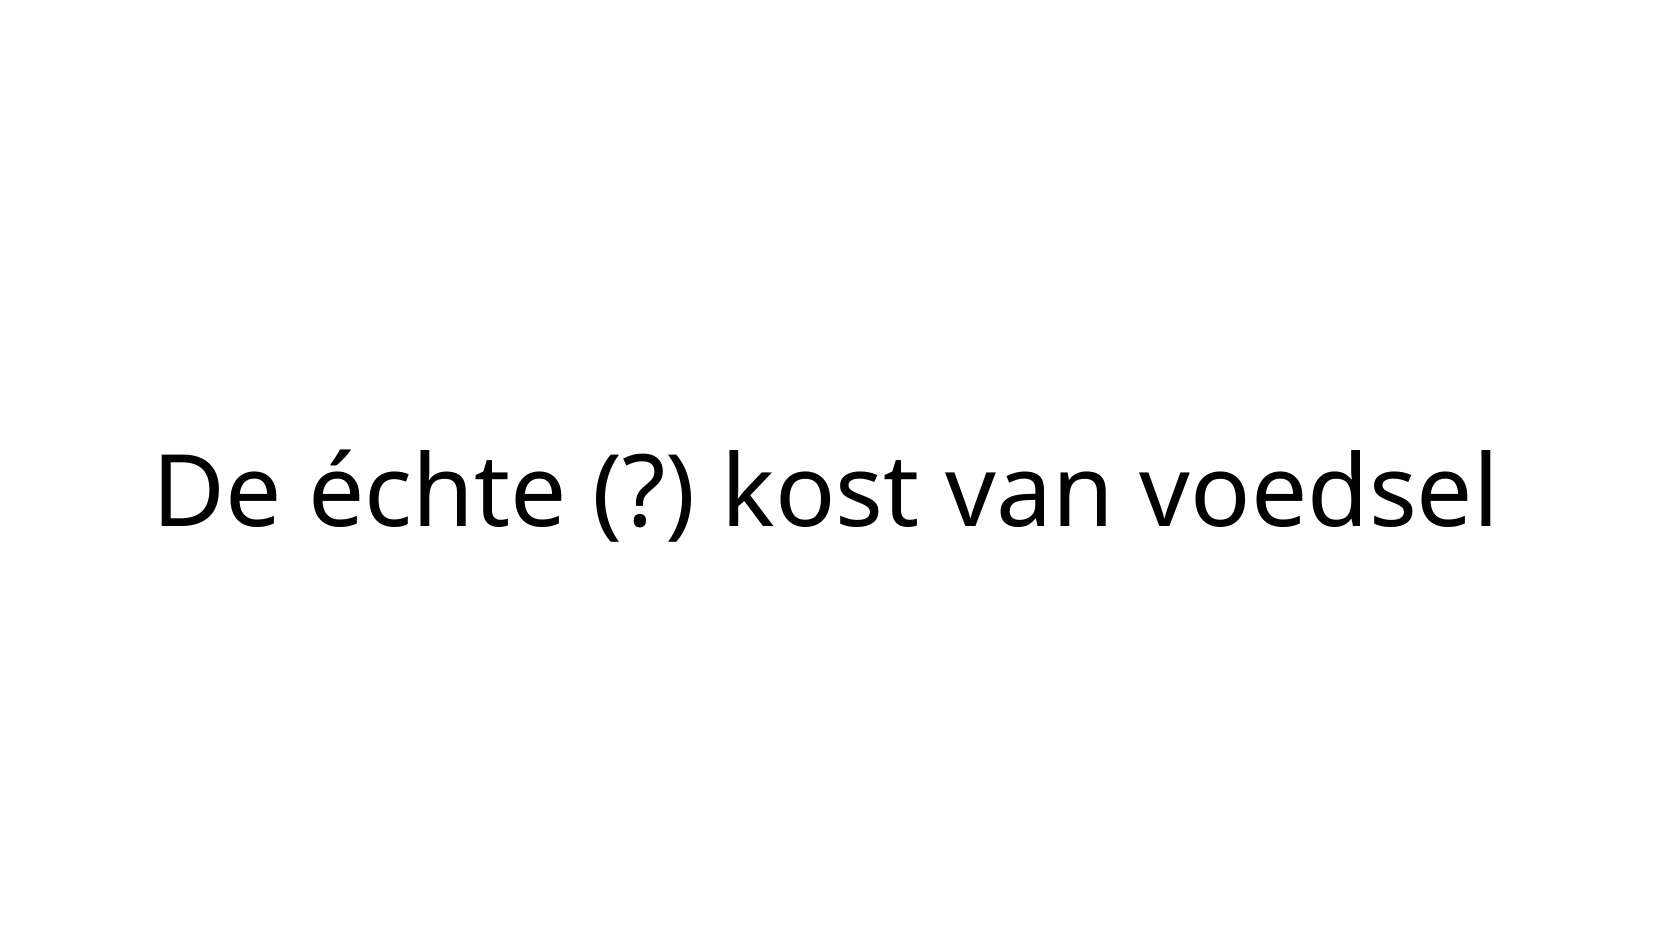

#
De échte (?) kost van voedsel